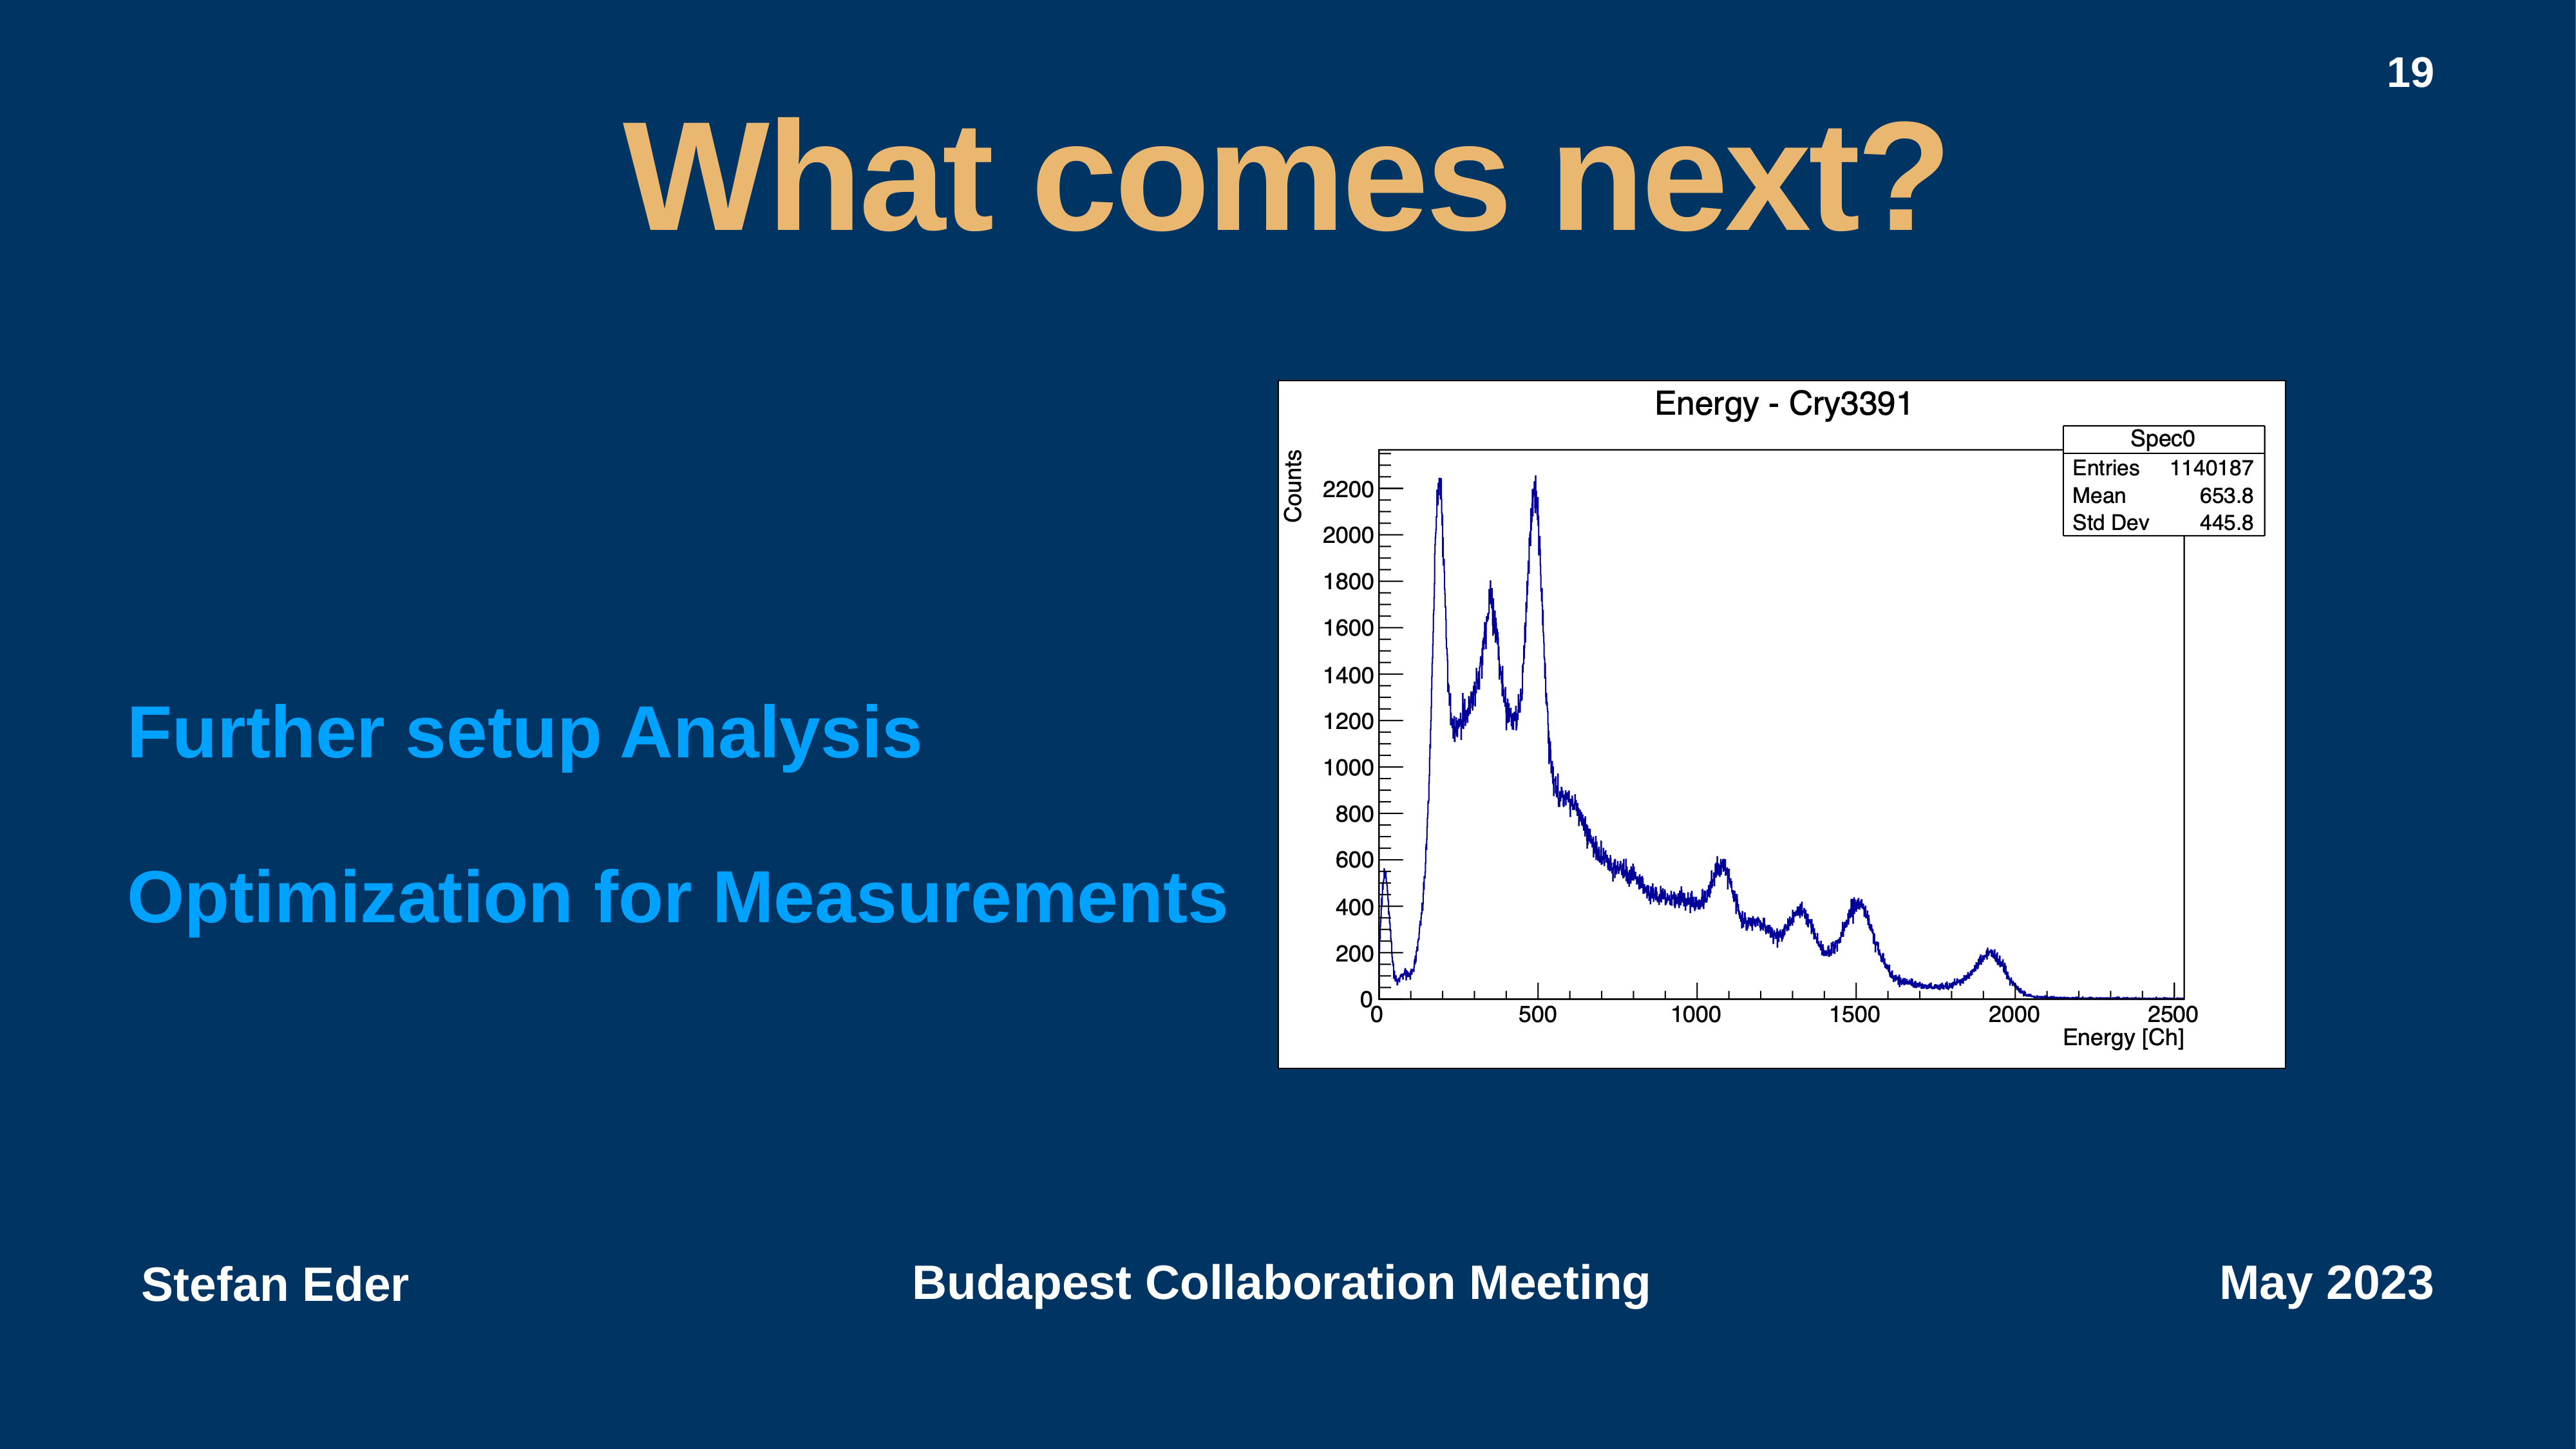

19
# What comes next?
Further setup Analysis
Optimization for Measurements
Stefan Eder
Budapest Collaboration Meeting
May 2023